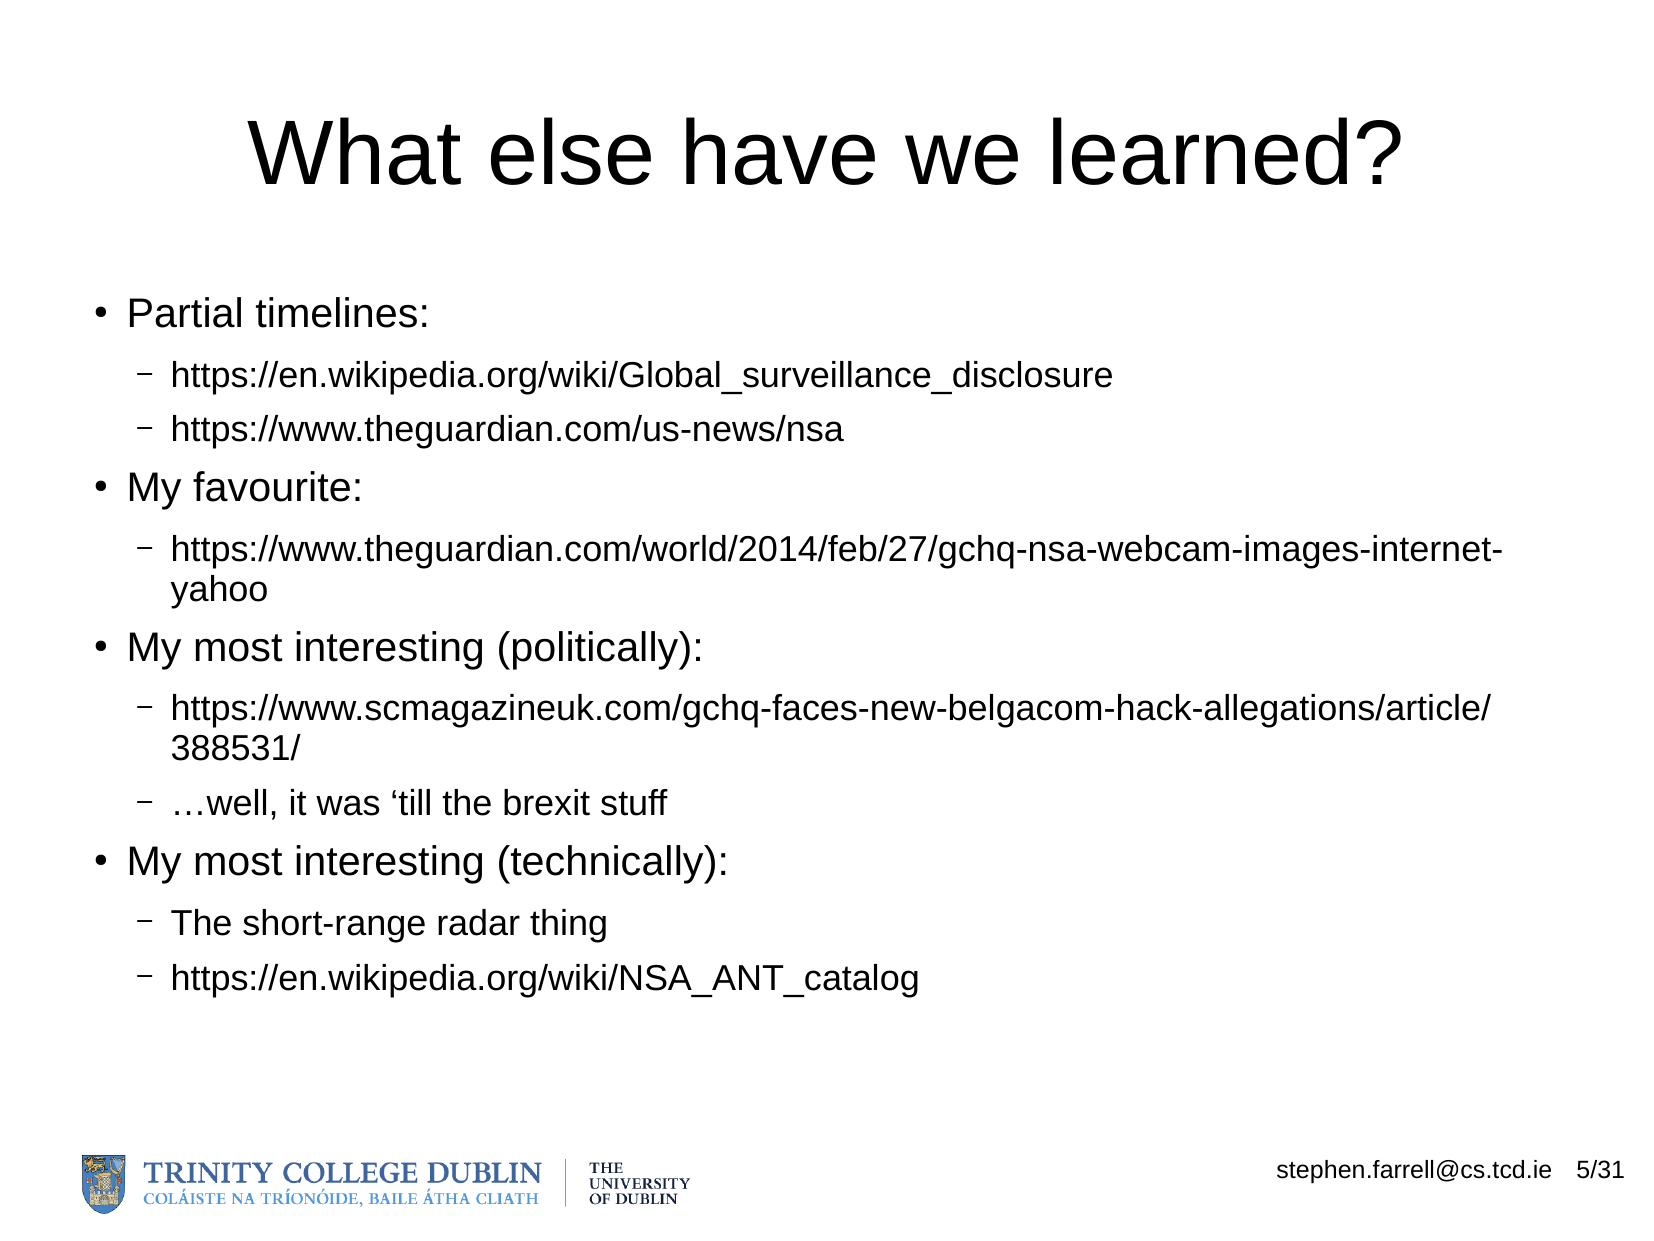

# What else have we learned?
Partial timelines:
https://en.wikipedia.org/wiki/Global_surveillance_disclosure
https://www.theguardian.com/us-news/nsa
My favourite:
https://www.theguardian.com/world/2014/feb/27/gchq-nsa-webcam-images-internet-yahoo
My most interesting (politically):
https://www.scmagazineuk.com/gchq-faces-new-belgacom-hack-allegations/article/388531/
…well, it was ‘till the brexit stuff
My most interesting (technically):
The short-range radar thing
https://en.wikipedia.org/wiki/NSA_ANT_catalog